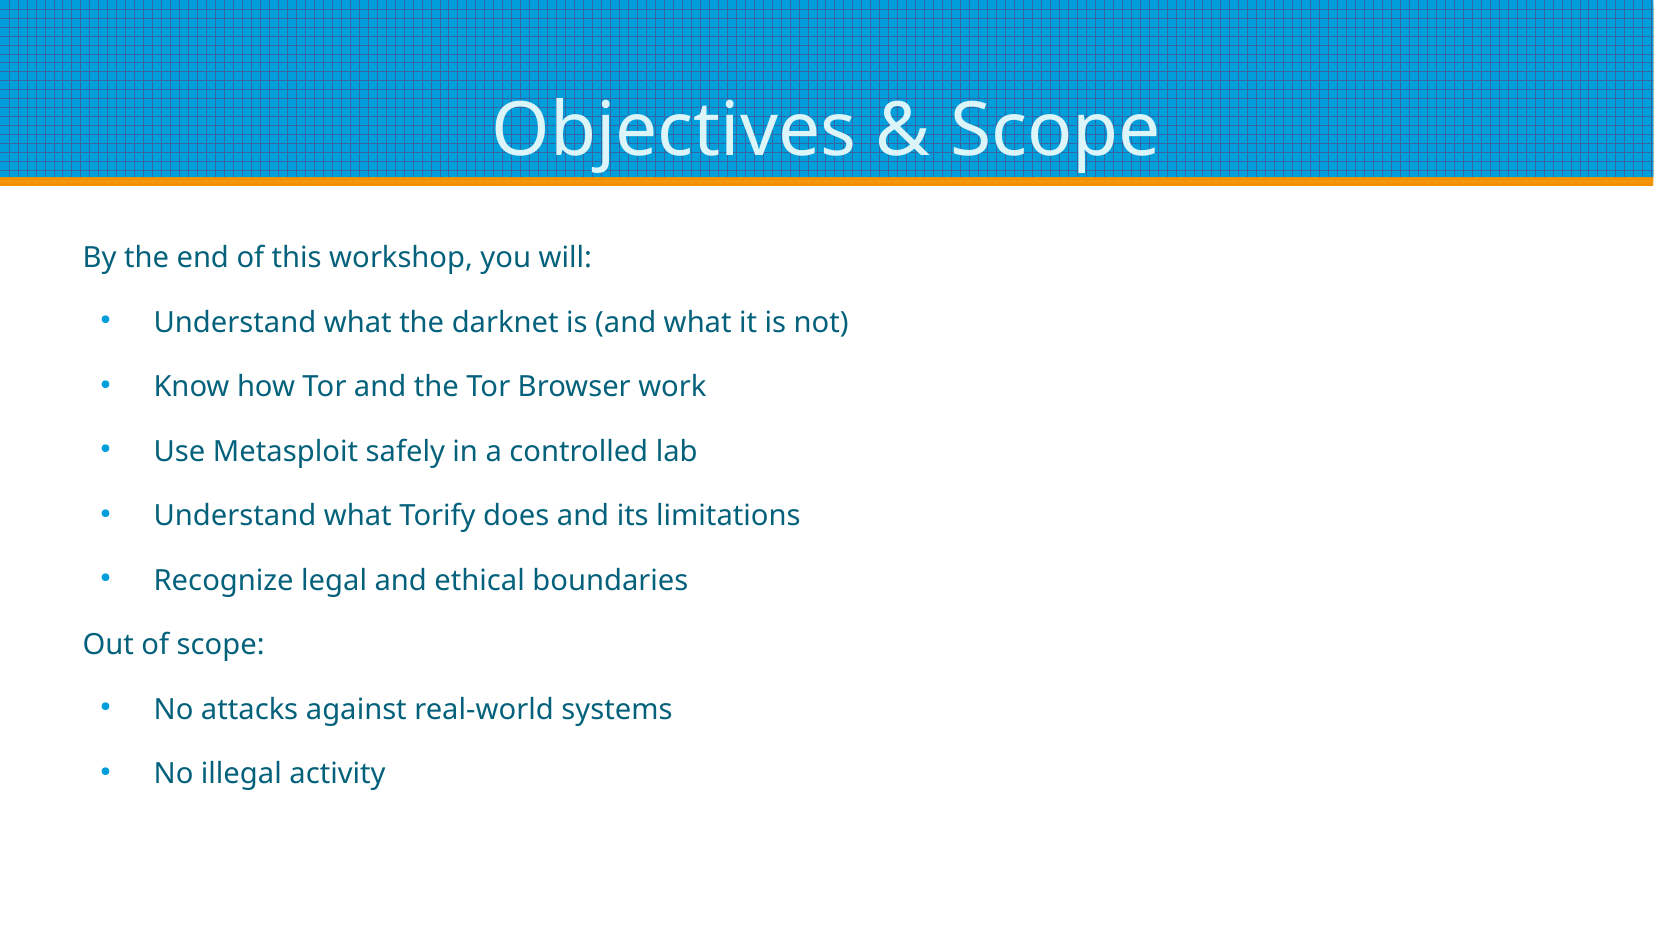

# Objectives & Scope
By the end of this workshop, you will:
Understand what the darknet is (and what it is not)
Know how Tor and the Tor Browser work
Use Metasploit safely in a controlled lab
Understand what Torify does and its limitations
Recognize legal and ethical boundaries
Out of scope:
No attacks against real-world systems
No illegal activity